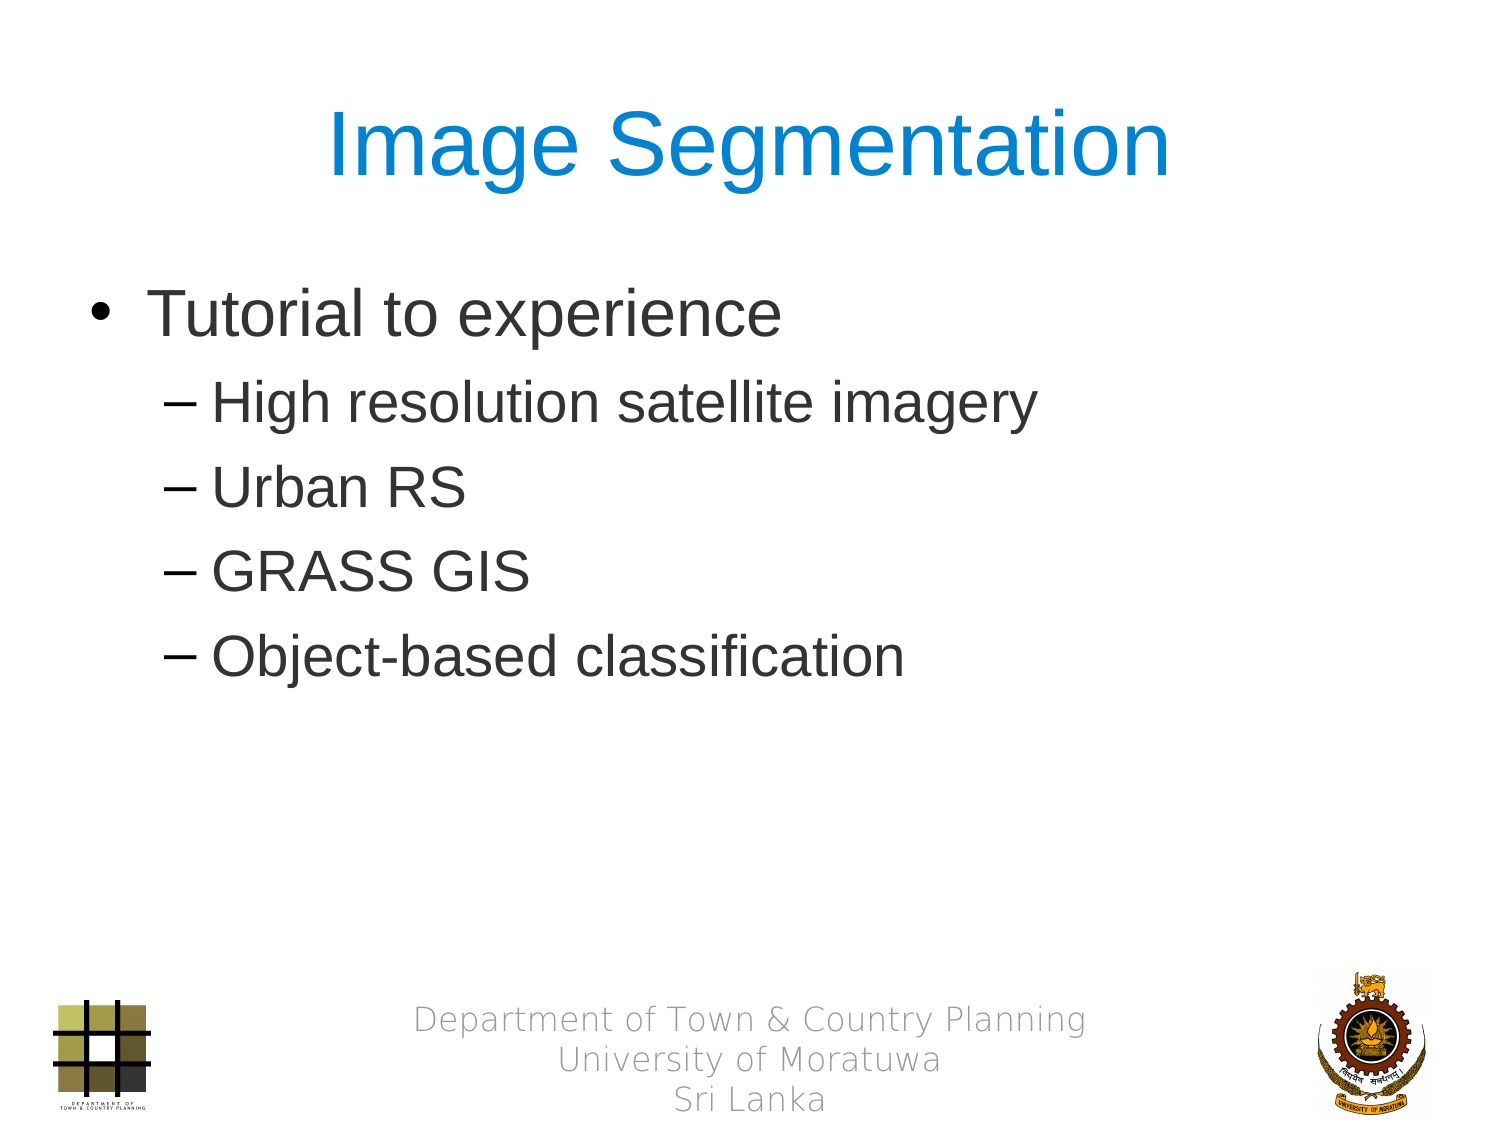

# Image Segmentation
Tutorial to experience
High resolution satellite imagery
Urban RS
GRASS GIS
Object-based classification